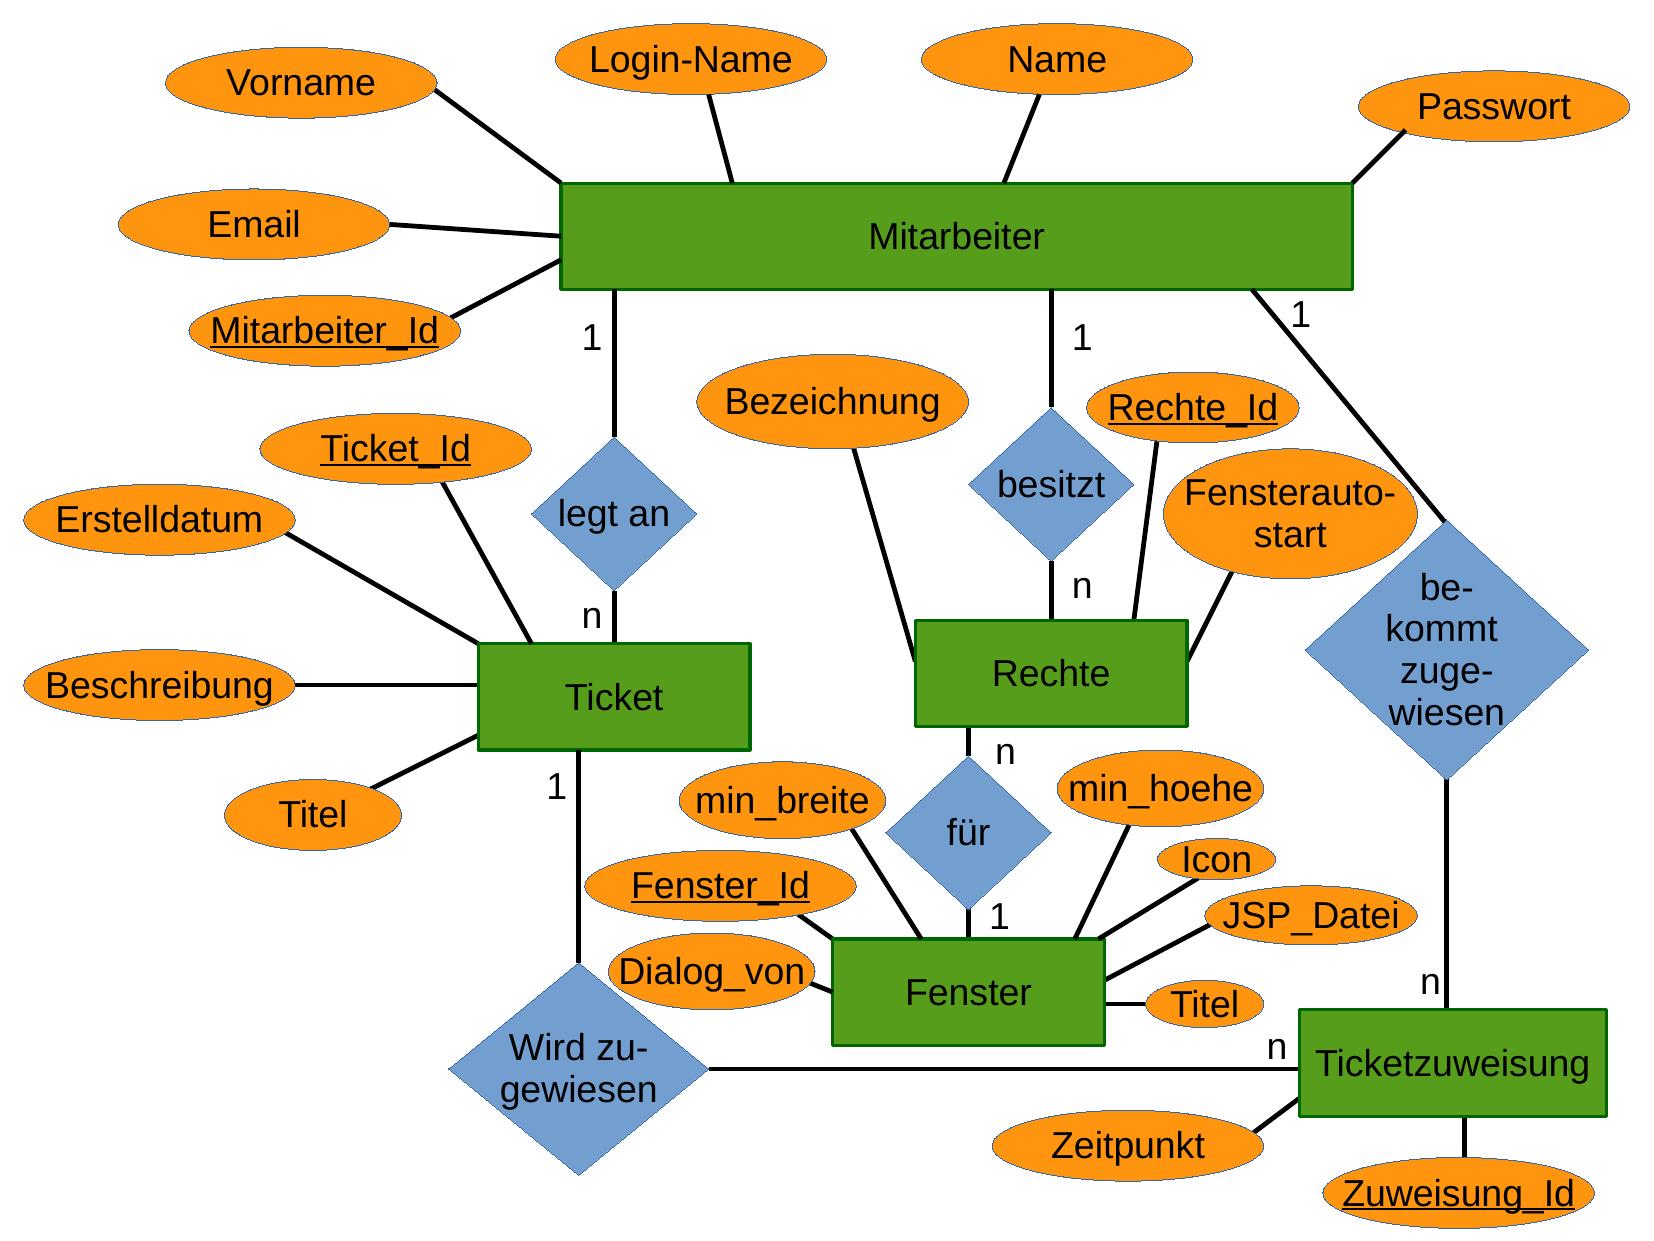

Login-Name
Name
Vorname
Passwort
Mitarbeiter
Email
1
Mitarbeiter_Id
1
1
Bezeichnung
Rechte_Id
besitzt
Ticket_Id
legt an
Fensterauto-
start
Erstelldatum
be-
kommt
zuge-
wiesen
n
n
Rechte
Ticket
Beschreibung
n
min_hoehe
für
1
min_breite
Titel
Icon
Fenster_Id
JSP_Datei
1
Dialog_von
Fenster
n
Wird zu-
gewiesen
Titel
Ticketzuweisung
n
Zeitpunkt
Zuweisung_Id